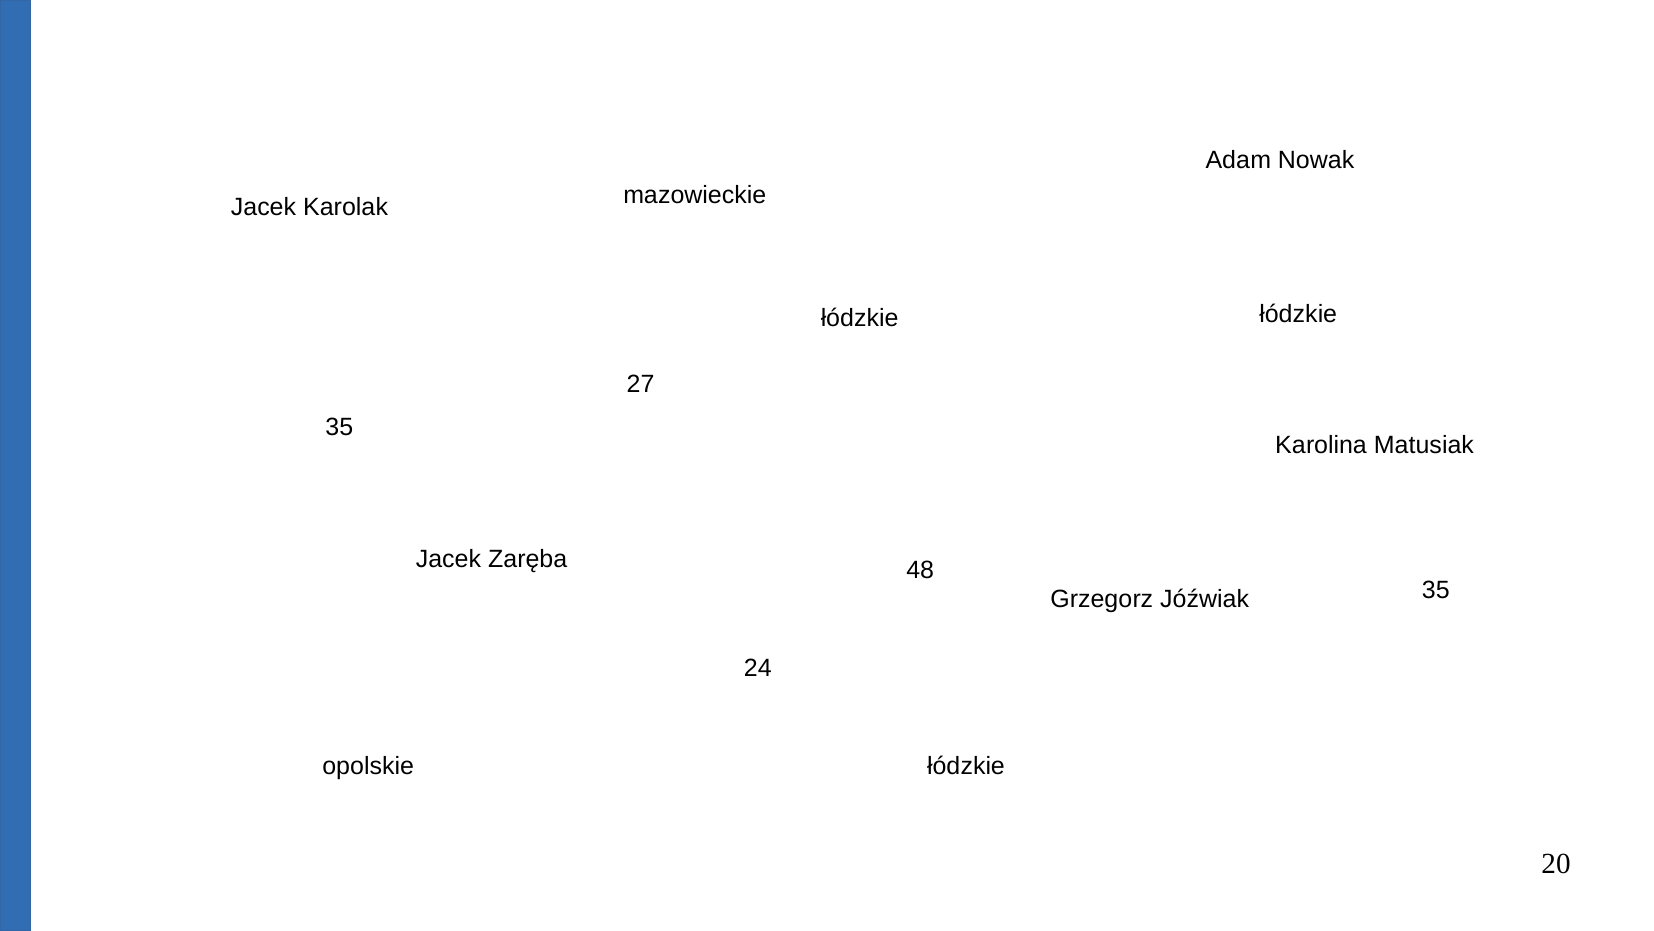

Adam Nowak
mazowieckie
Jacek Karolak
łódzkie
łódzkie
27
35
Karolina Matusiak
Jacek Zaręba
48
35
Grzegorz Jóźwiak
24
opolskie
łódzkie
20